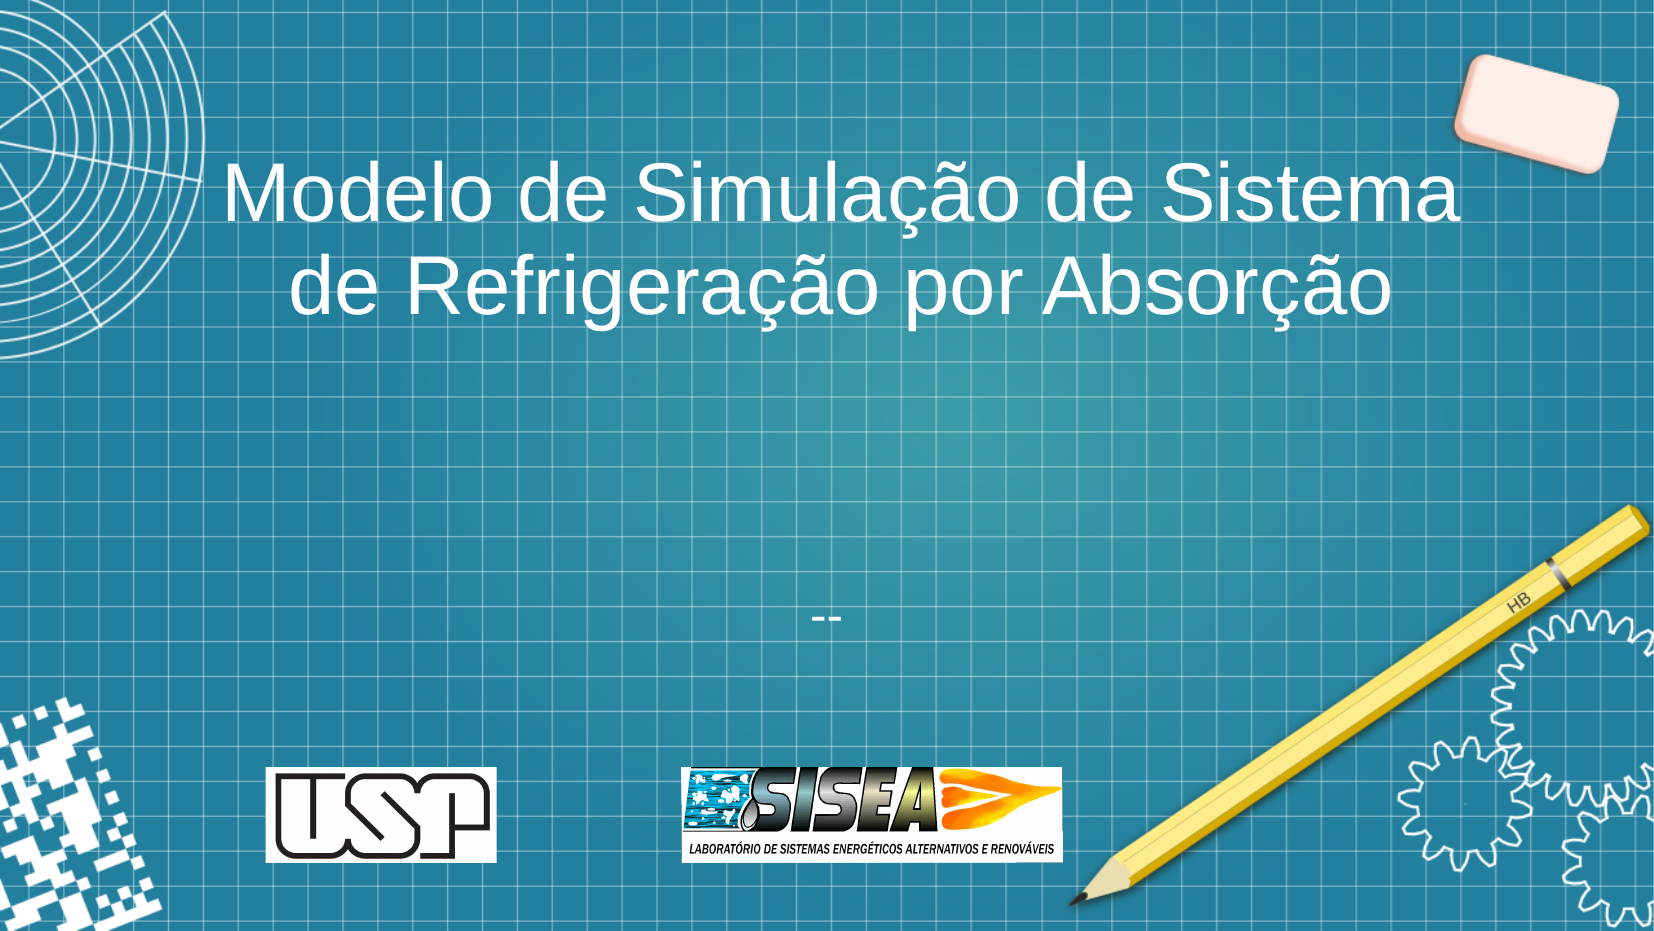

# Modelo de Simulação de Sistema de Refrigeração por Absorção
--